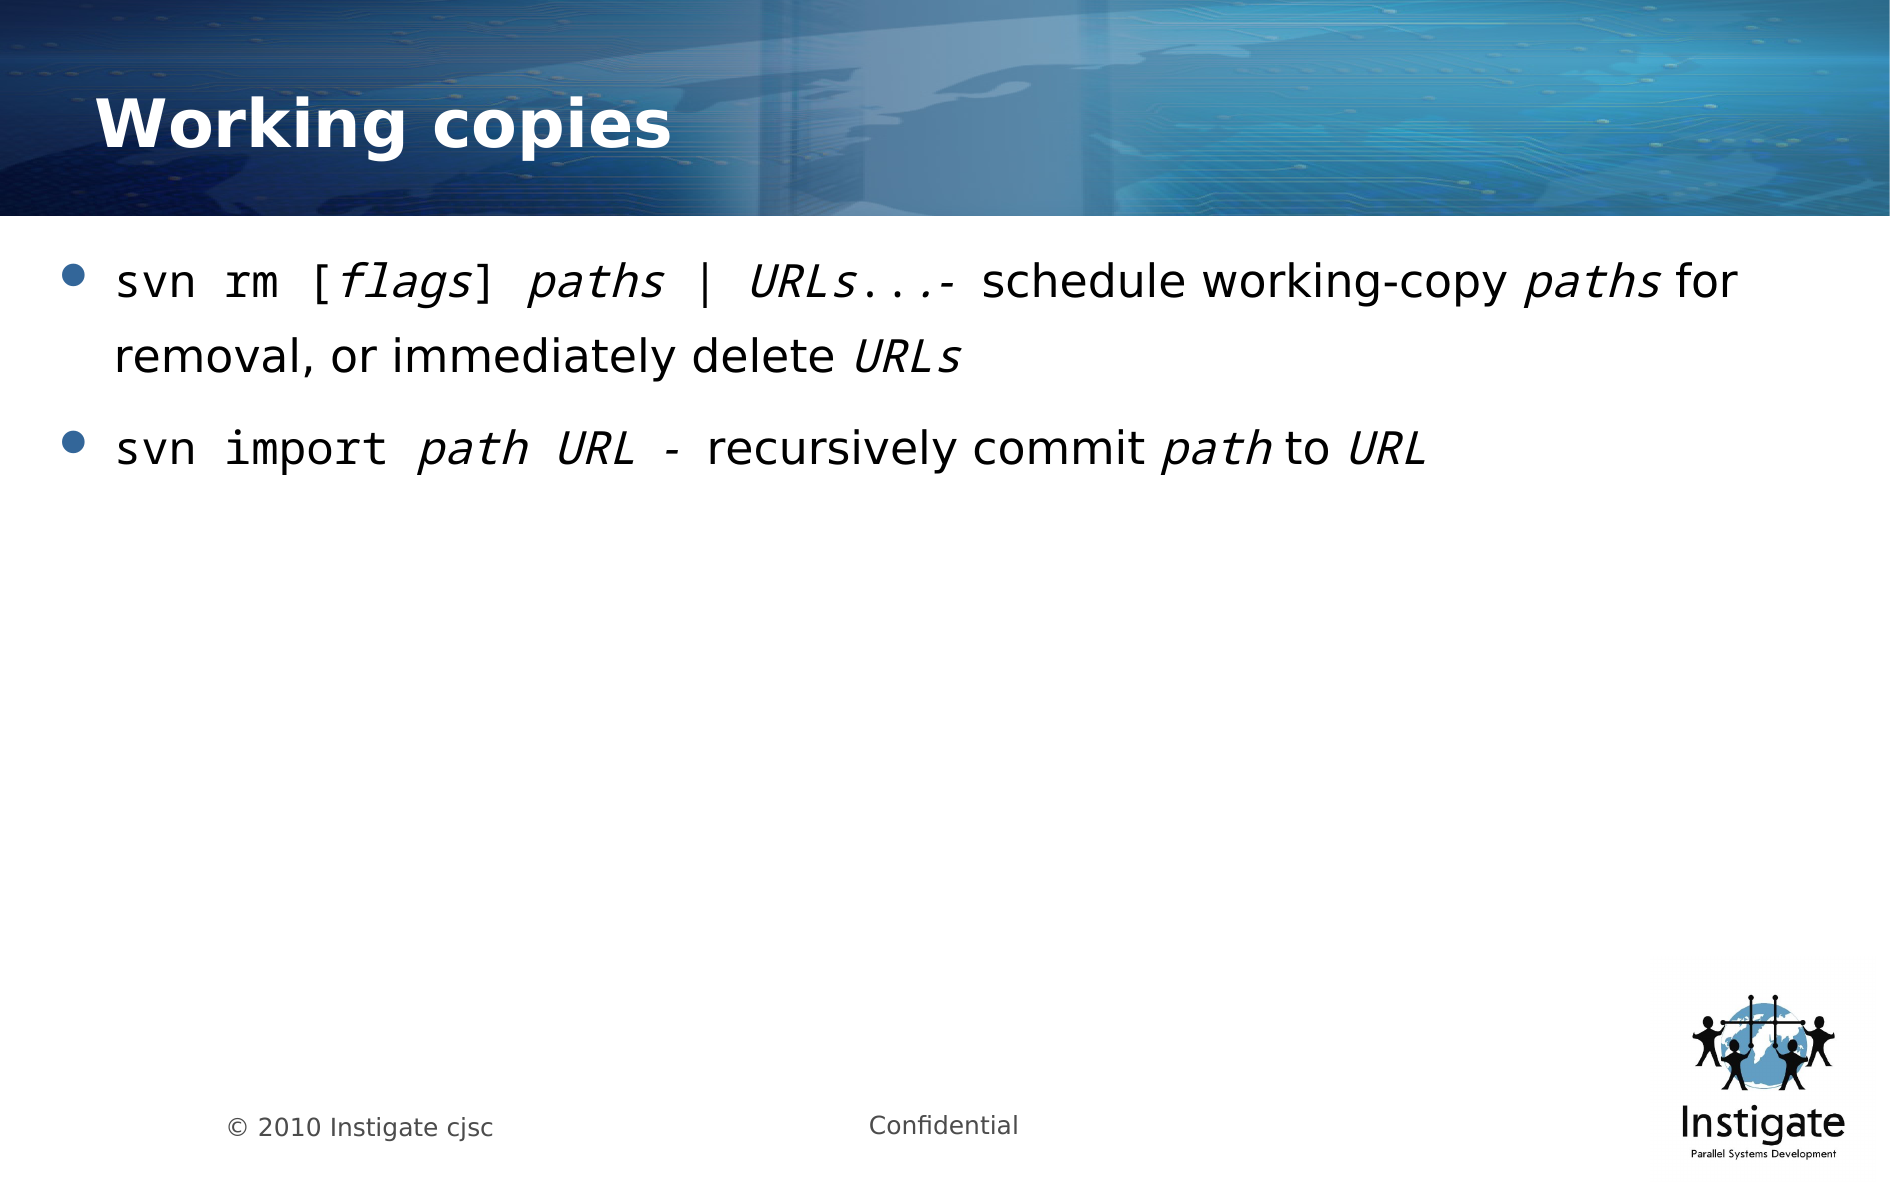

# Working copies
svn rm [flags] paths | URLs...- schedule working-copy paths for removal, or immediately delete URLs
svn import path URL - recursively commit path to URL